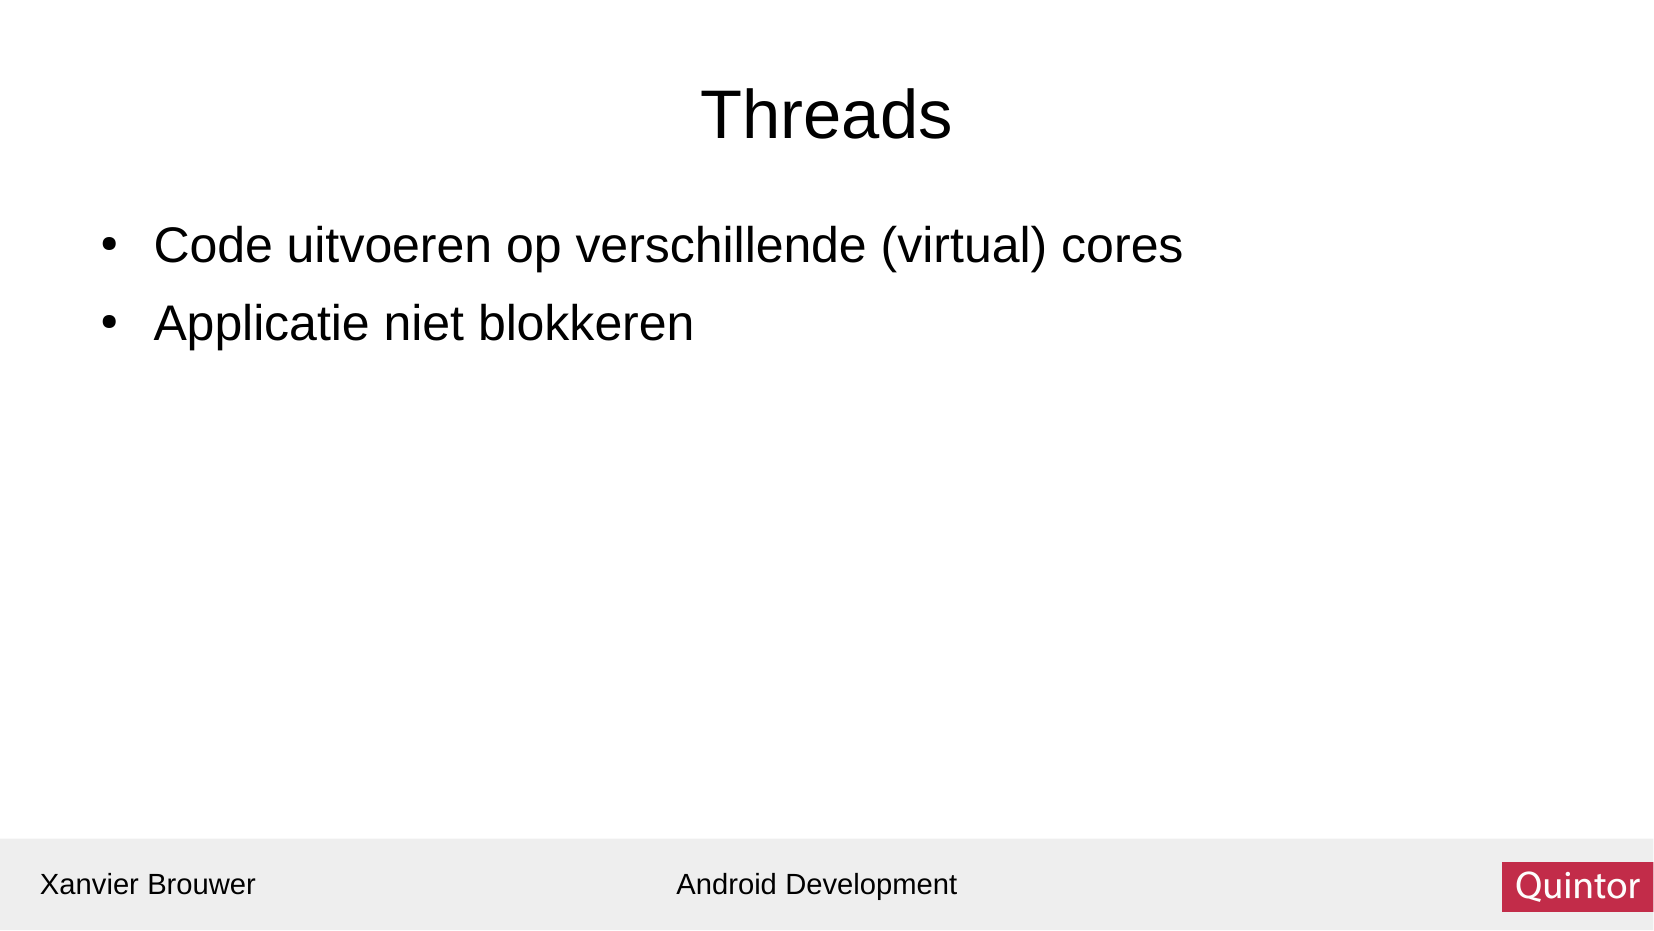

# Threads
Code uitvoeren op verschillende (virtual) cores
Applicatie niet blokkeren